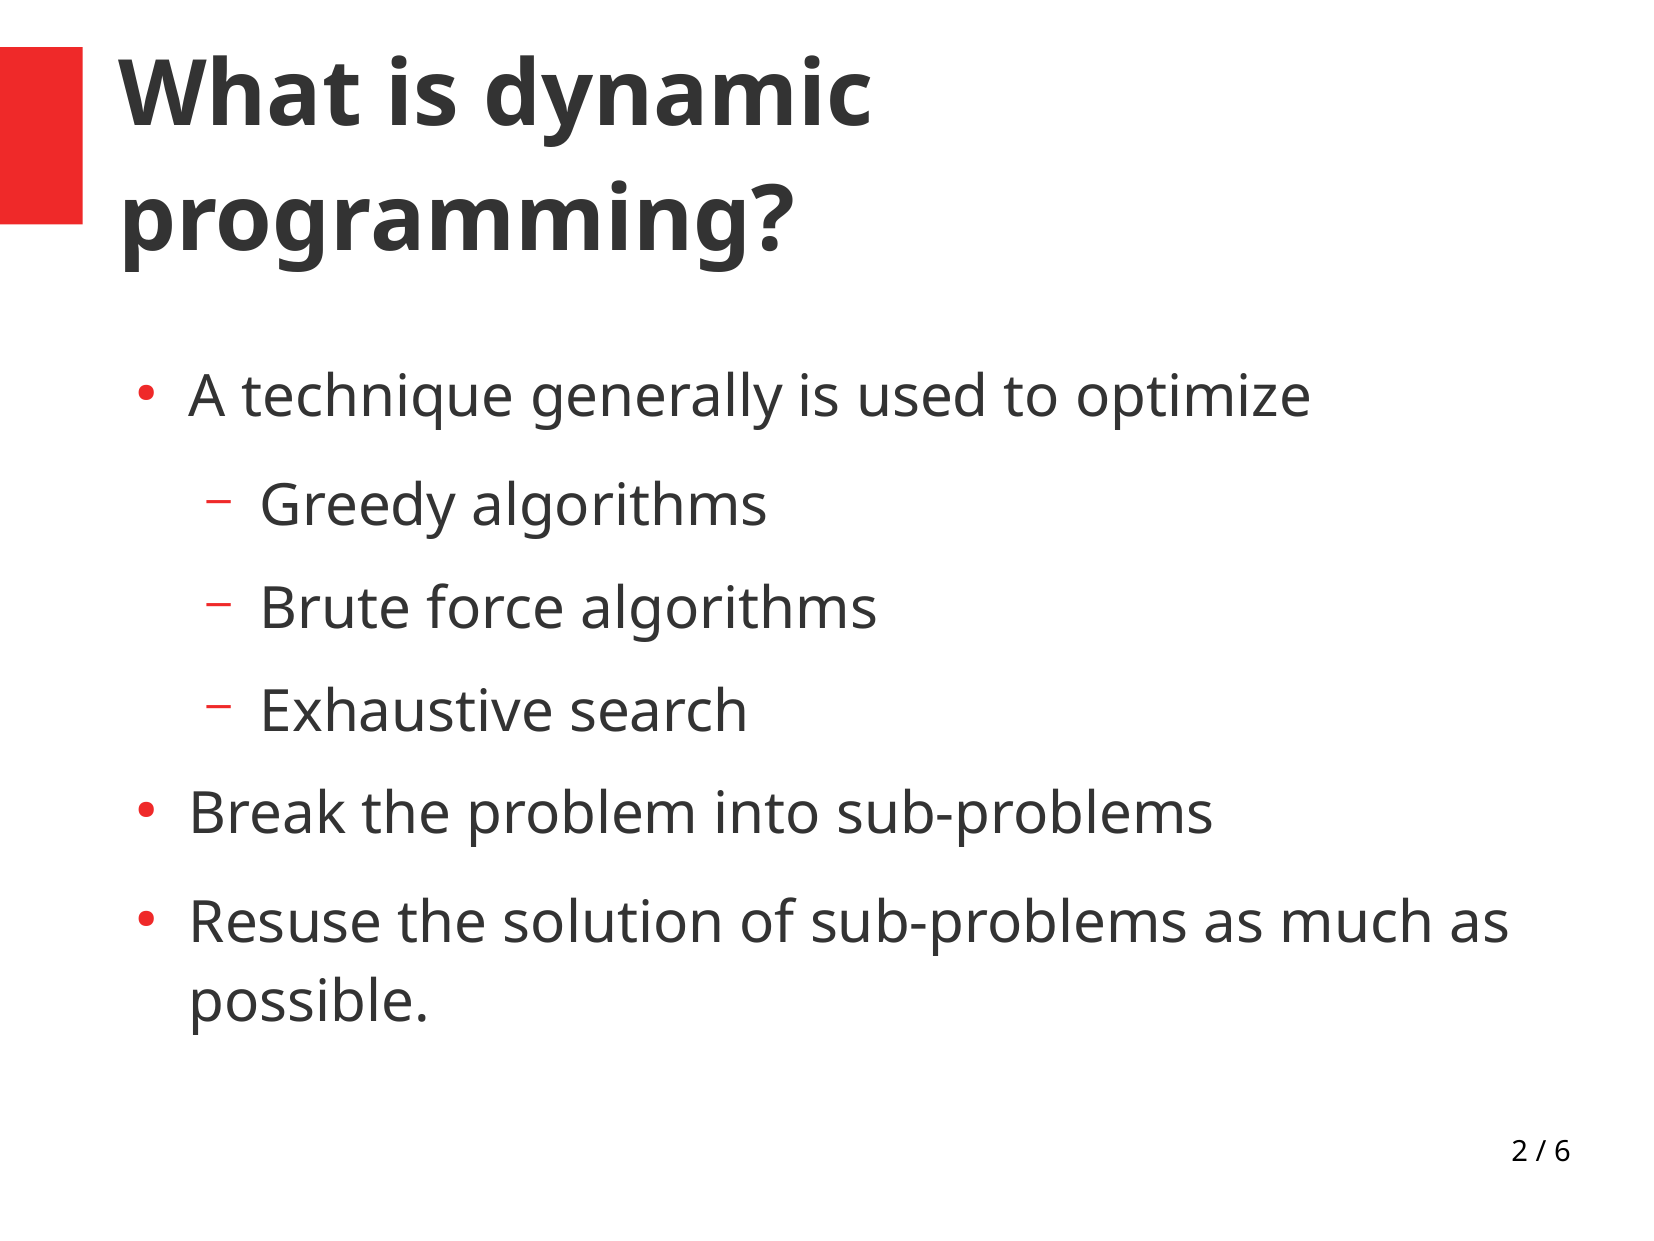

# What is dynamic programming?
A technique generally is used to optimize
Greedy algorithms
Brute force algorithms
Exhaustive search
Break the problem into sub-problems
Resuse the solution of sub-problems as much as possible.
2